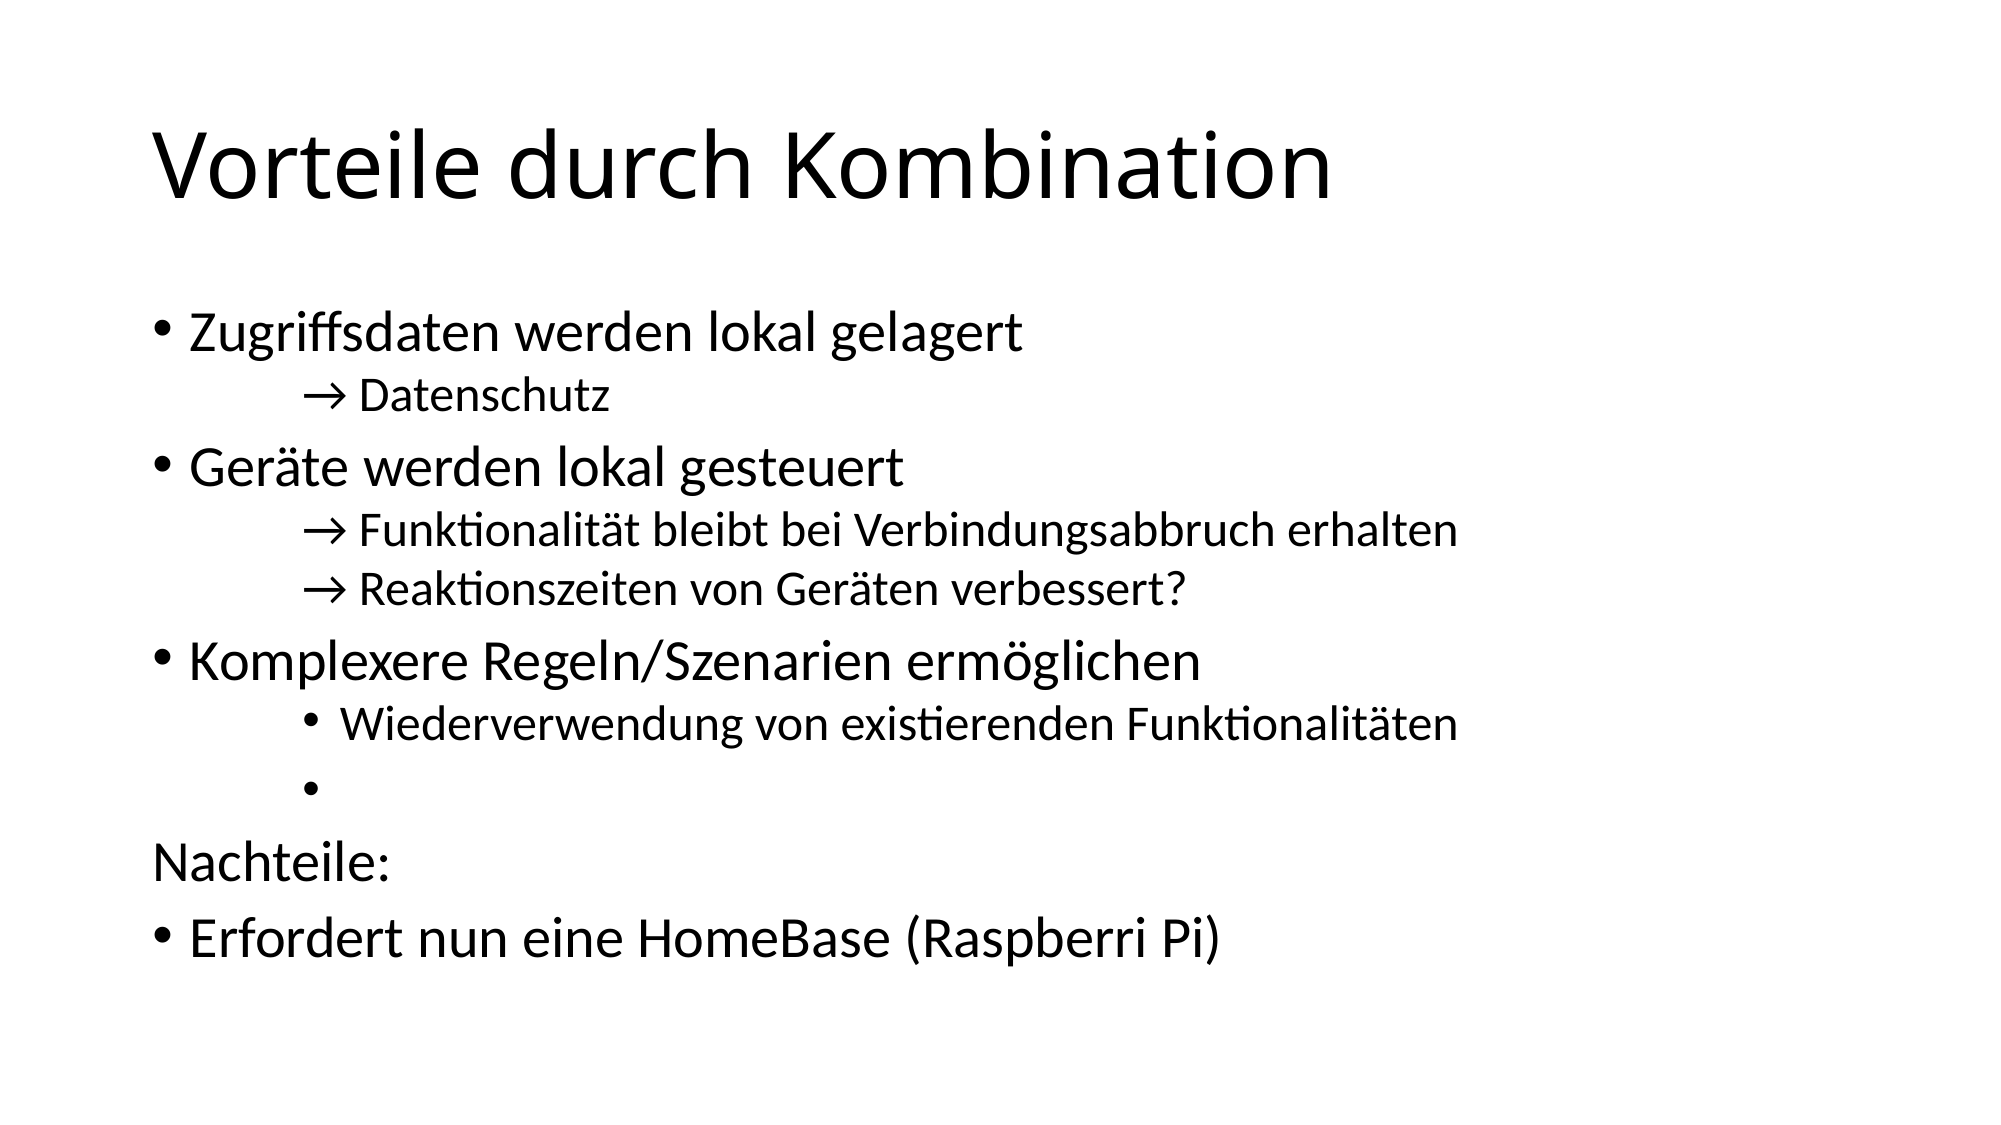

# Vorteile durch Kombination
Zugriffsdaten werden lokal gelagert
→ Datenschutz
Geräte werden lokal gesteuert
→ Funktionalität bleibt bei Verbindungsabbruch erhalten
→ Reaktionszeiten von Geräten verbessert?
Komplexere Regeln/Szenarien ermöglichen
Wiederverwendung von existierenden Funktionalitäten
Nachteile:
Erfordert nun eine HomeBase (Raspberri Pi)